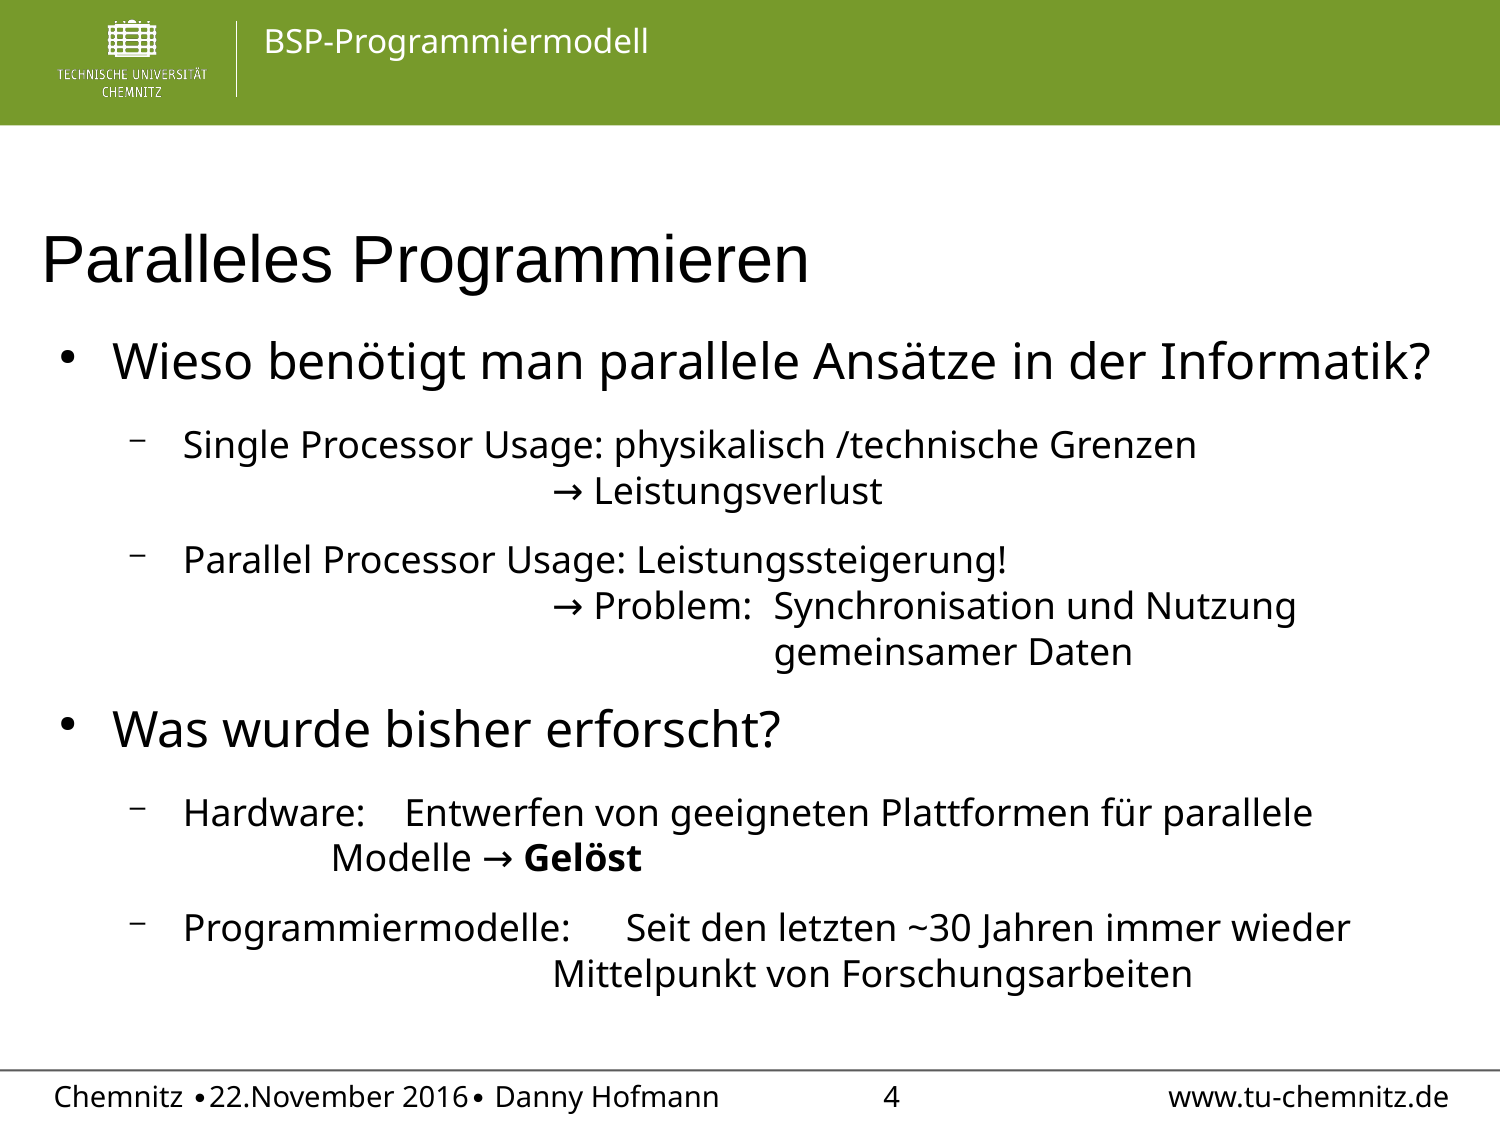

# Paralleles Programmieren
Wieso benötigt man parallele Ansätze in der Informatik?
Single Processor Usage: physikalisch /technische Grenzen
					→ Leistungsverlust
Parallel Processor Usage: Leistungssteigerung!
					→ Problem: 	Synchronisation und Nutzung 										gemeinsamer Daten
Was wurde bisher erforscht?
Hardware: 	Entwerfen von geeigneten Plattformen für parallele 				Modelle → Gelöst
Programmiermodelle:	Seit den letzten ~30 Jahren immer wieder 							Mittelpunkt von Forschungsarbeiten